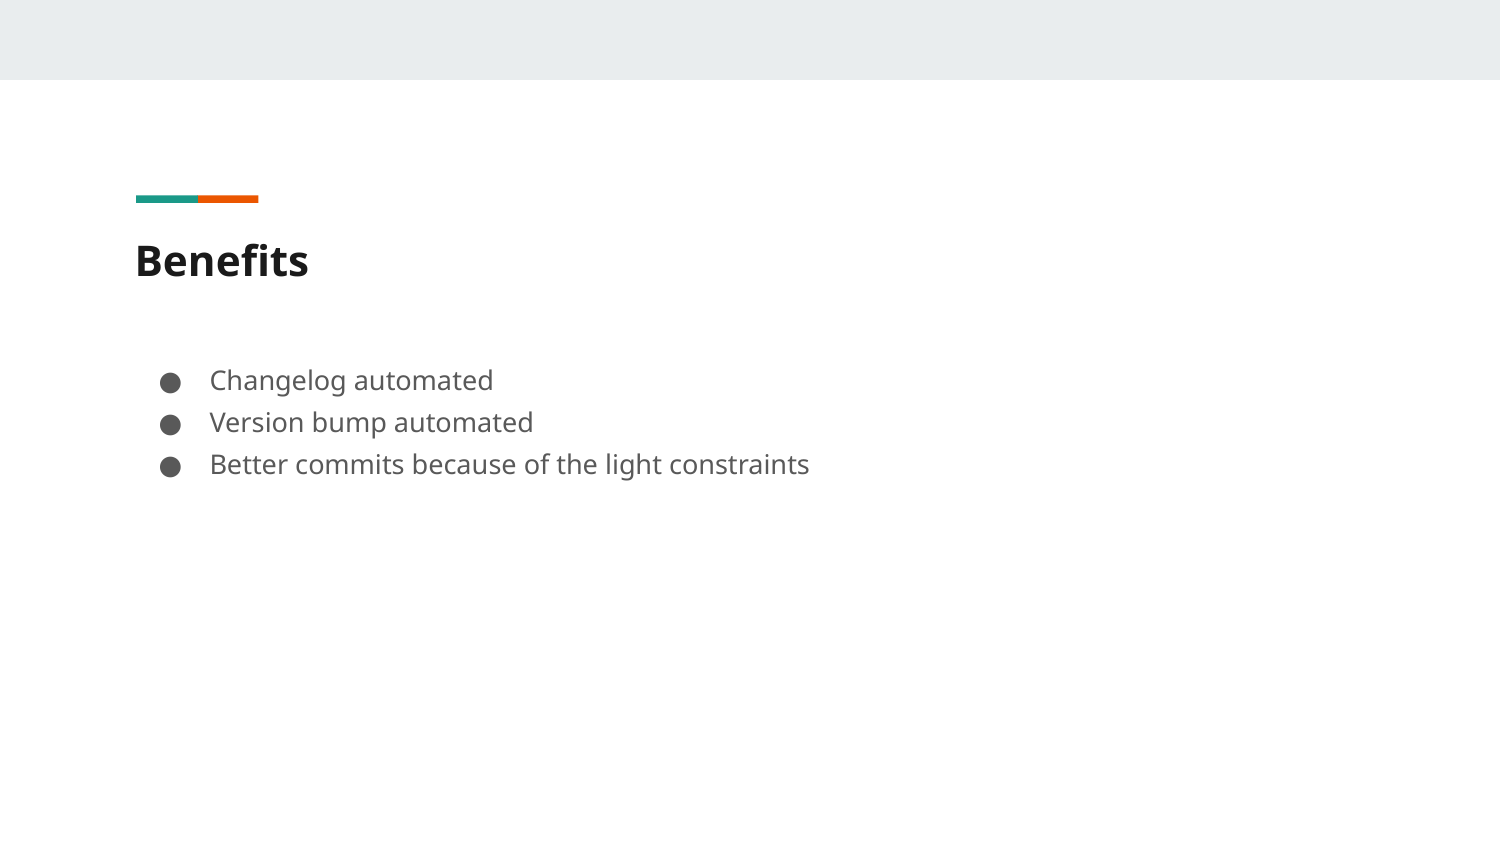

# Benefits
Changelog automated
Version bump automated
Better commits because of the light constraints